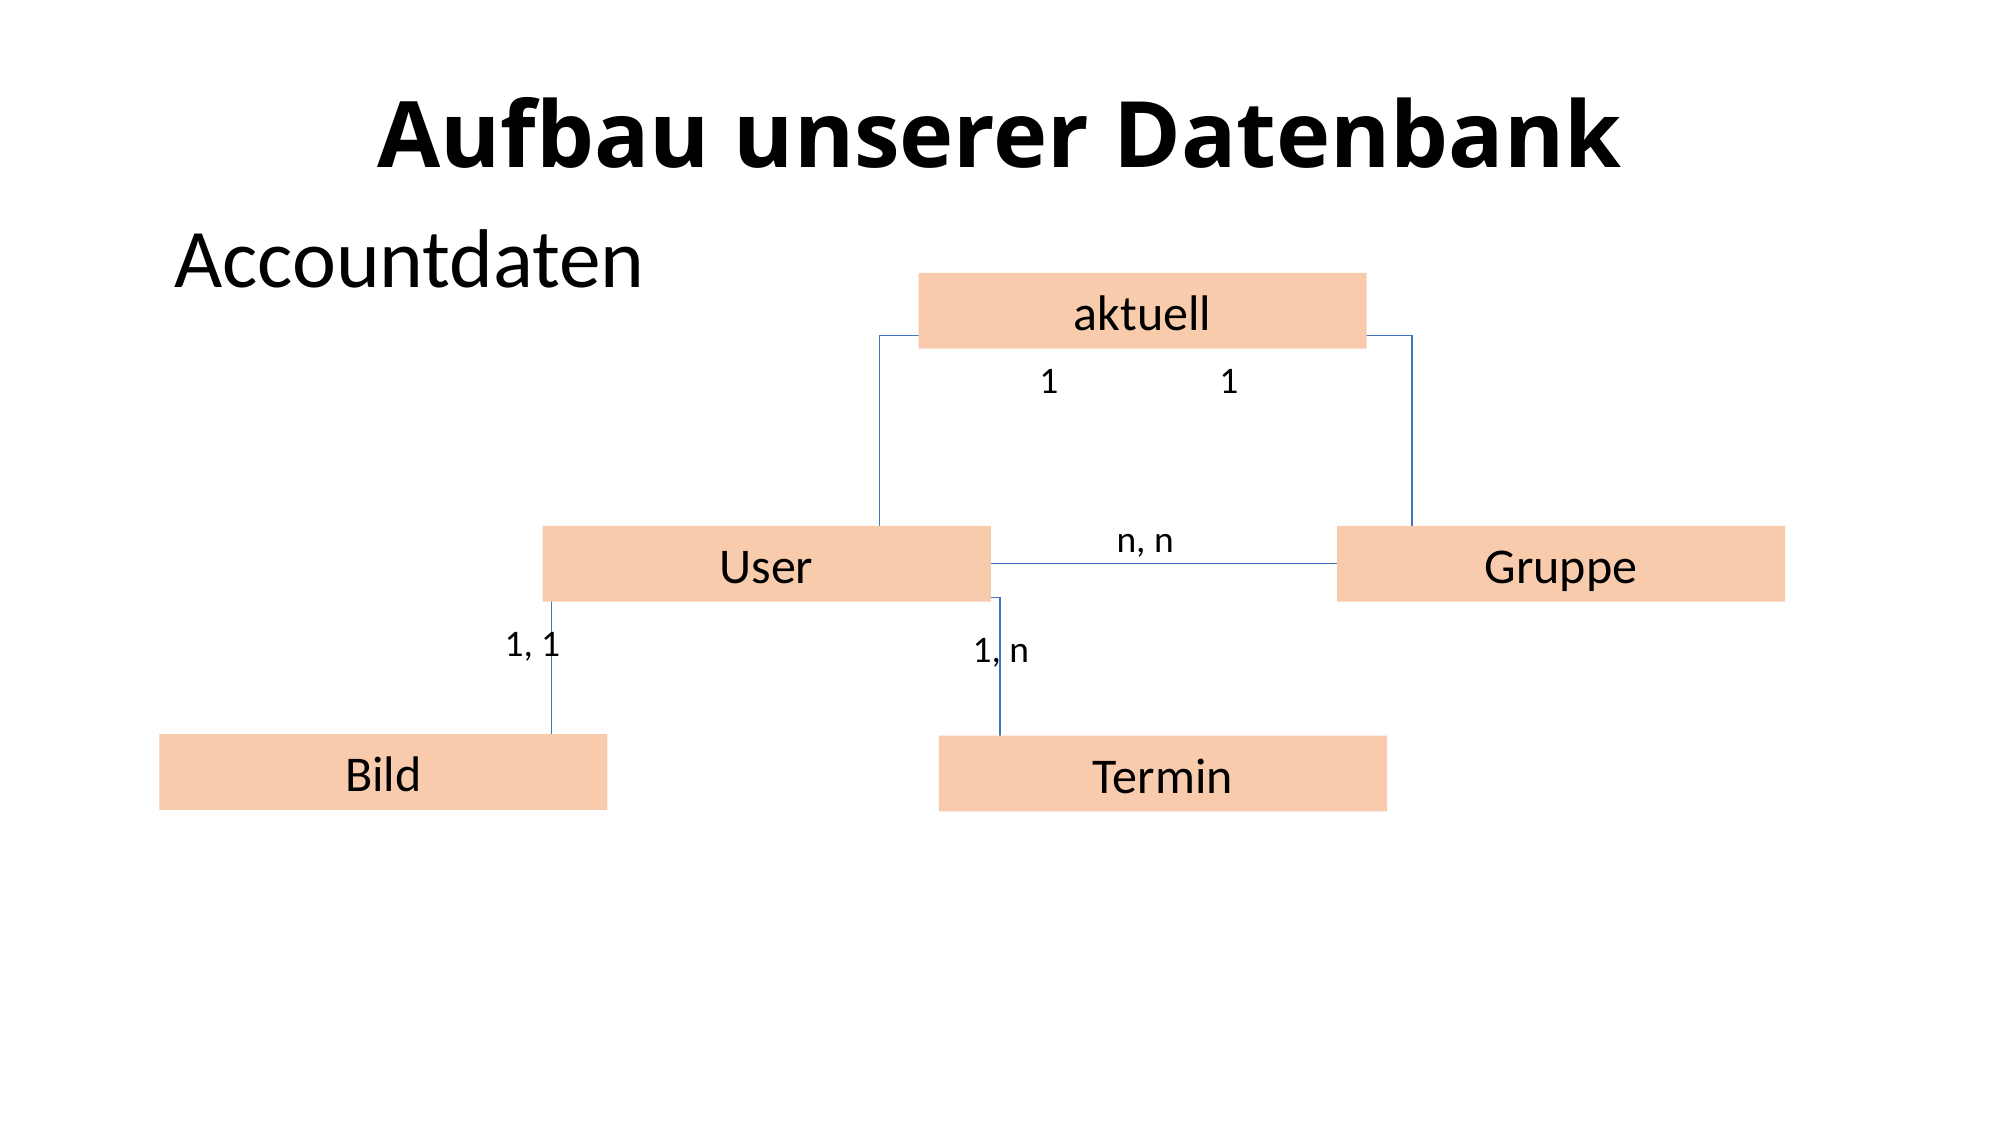

# Aufbau unserer Datenbank
Accountdaten
aktuell
1 1
n, n
User
Gruppe
1, 1
1, n
Bild
Termin